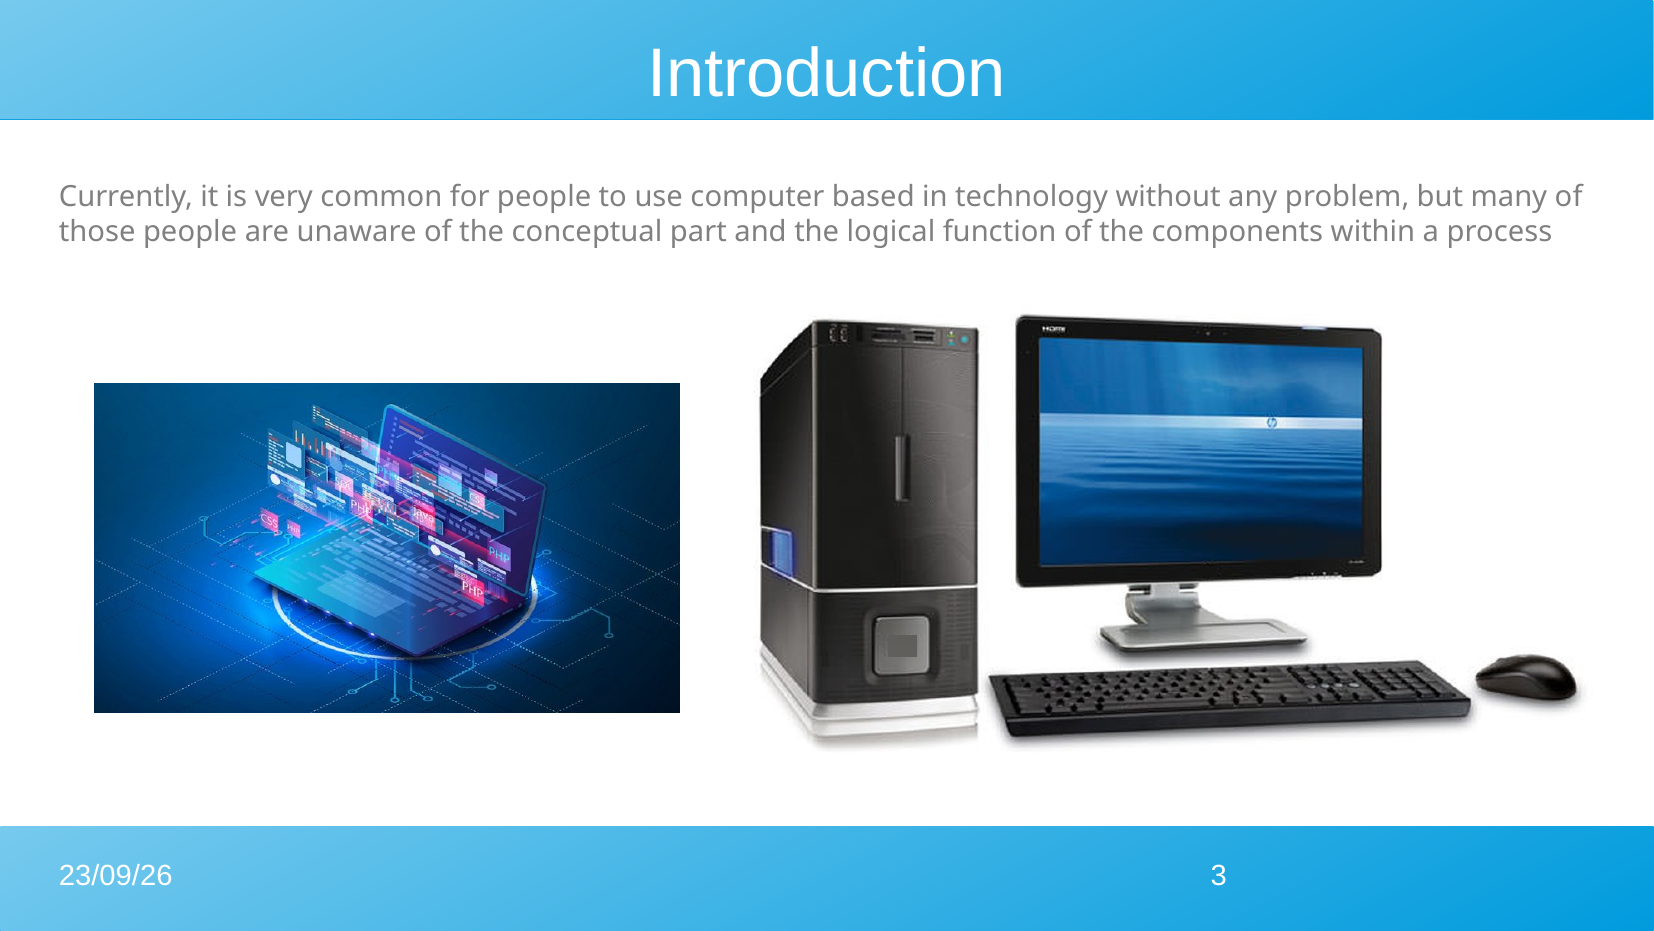

# Introduction
Currently, it is very common for people to use computer based in technology without any problem, but many of those people are unaware of the conceptual part and the logical function of the components within a process